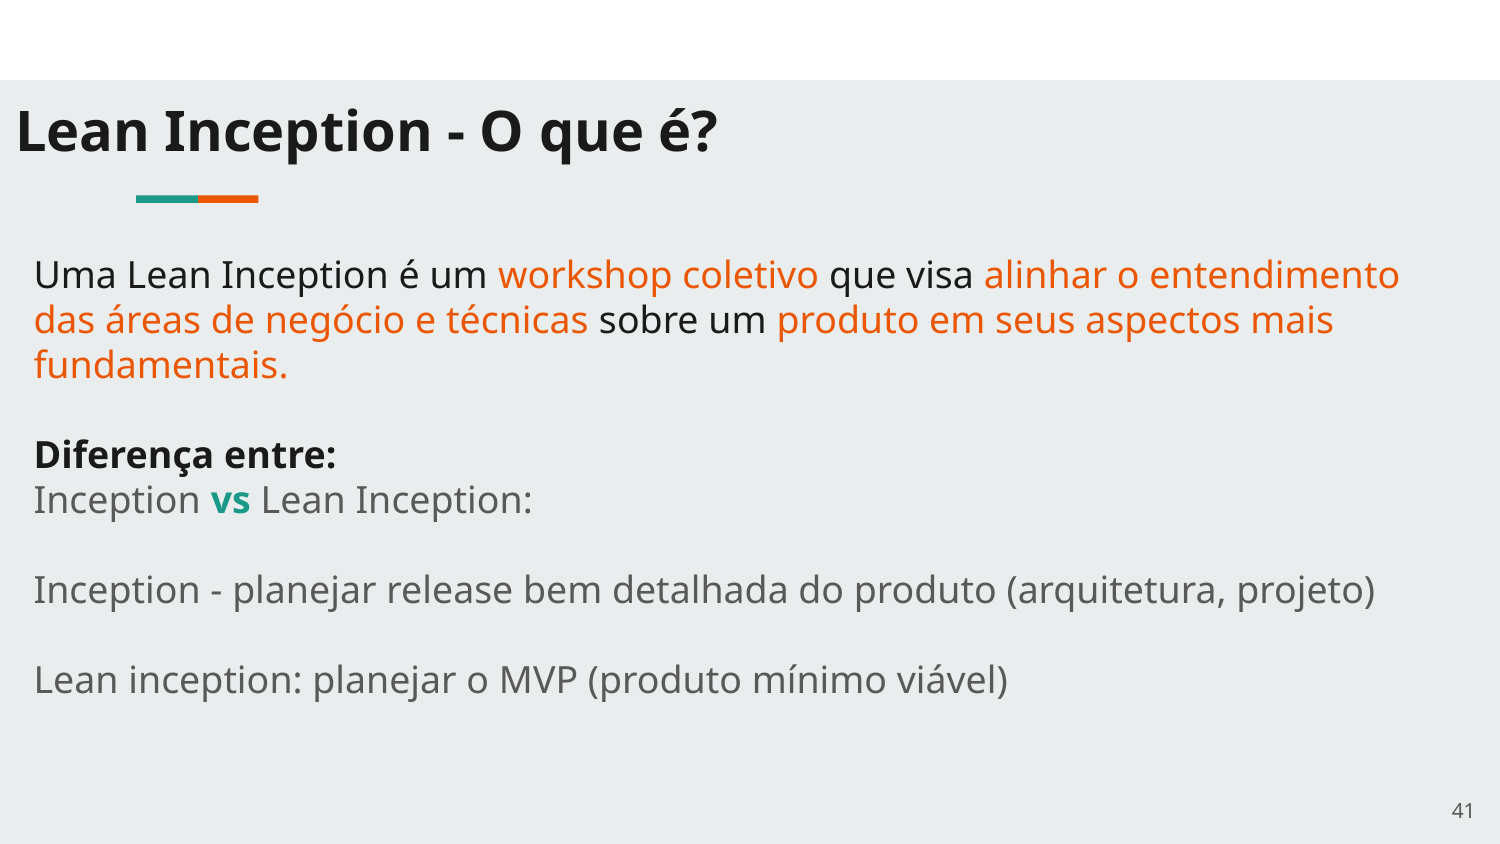

# Lean Inception - O que é?
Uma Lean Inception é um workshop coletivo que visa alinhar o entendimento das áreas de negócio e técnicas sobre um produto em seus aspectos mais fundamentais.
Diferença entre:
Inception vs Lean Inception:
Inception - planejar release bem detalhada do produto (arquitetura, projeto)
Lean inception: planejar o MVP (produto mínimo viável)